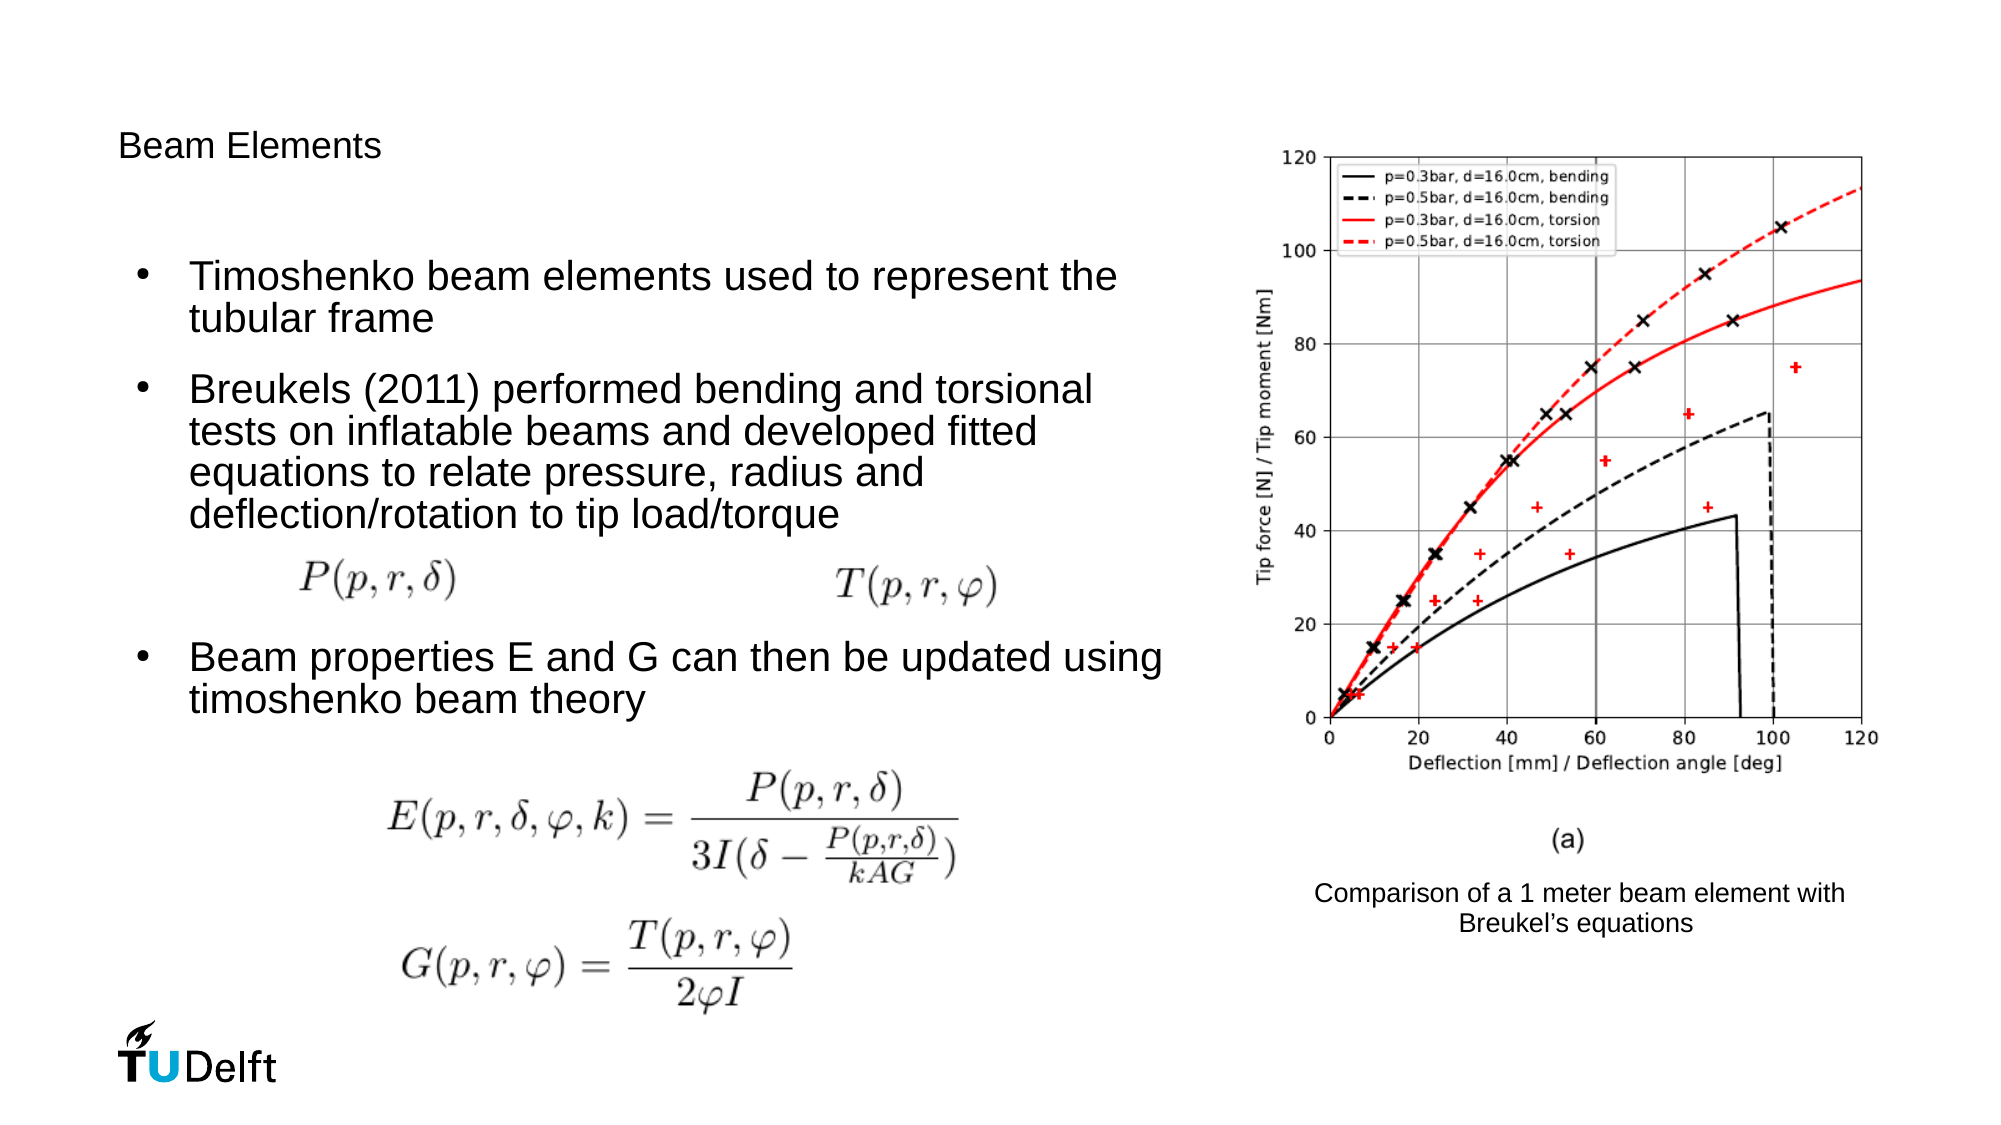

# Beam Elements
Timoshenko beam elements used to represent the tubular frame
Breukels (2011) performed bending and torsional tests on inflatable beams and developed fitted equations to relate pressure, radius and deflection/rotation to tip load/torque
Beam properties E and G can then be updated using timoshenko beam theory
Comparison of a 1 meter beam element with Breukel’s equations